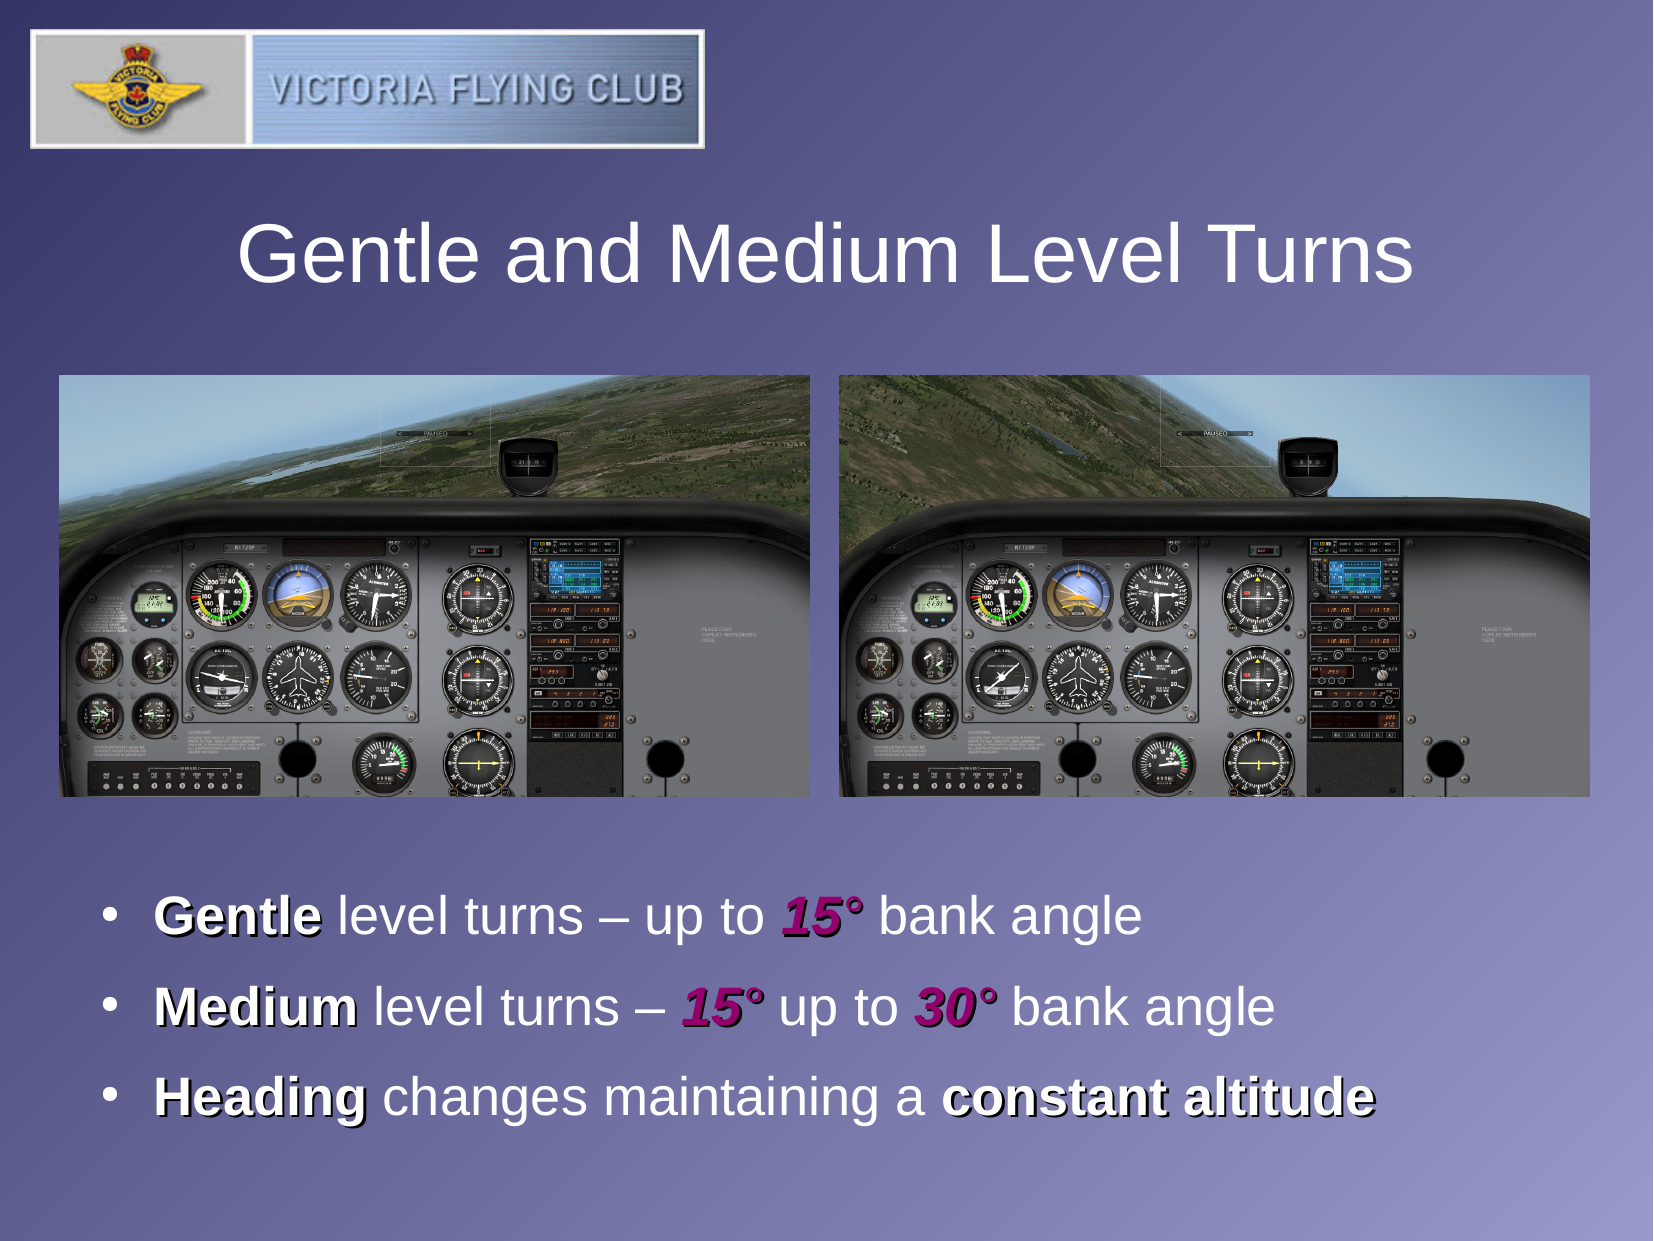

# Gentle and Medium Level Turns
Gentle level turns – up to 15° bank angle
Medium level turns – 15° up to 30° bank angle
Heading changes maintaining a constant altitude